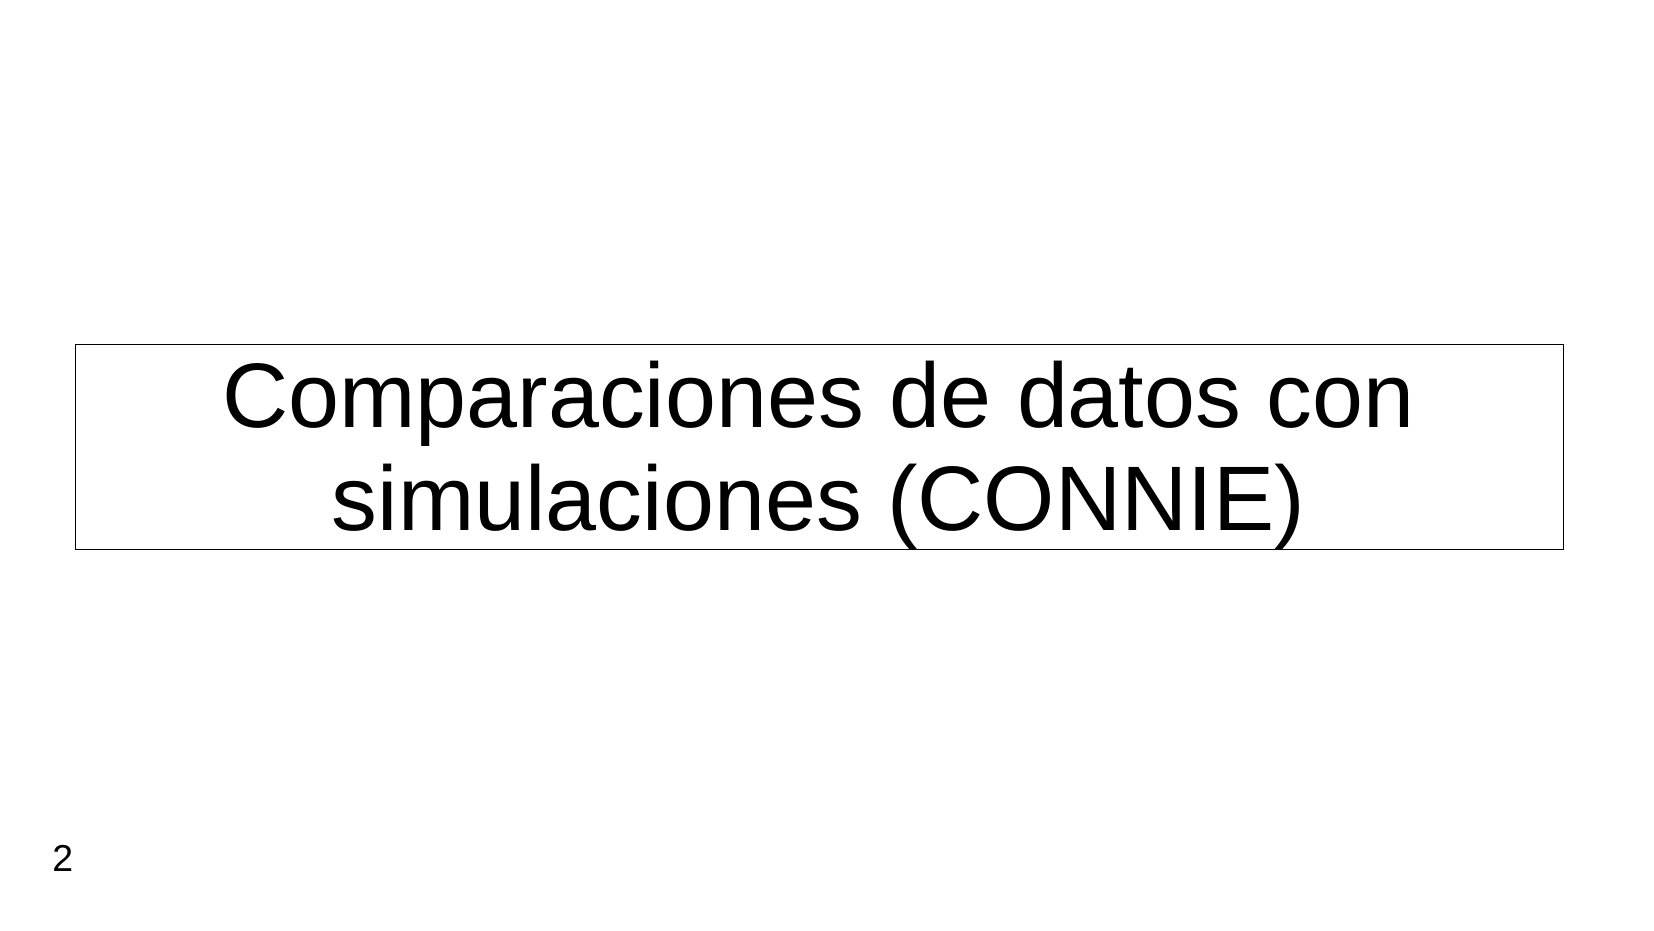

# Comparaciones de datos con simulaciones (CONNIE)